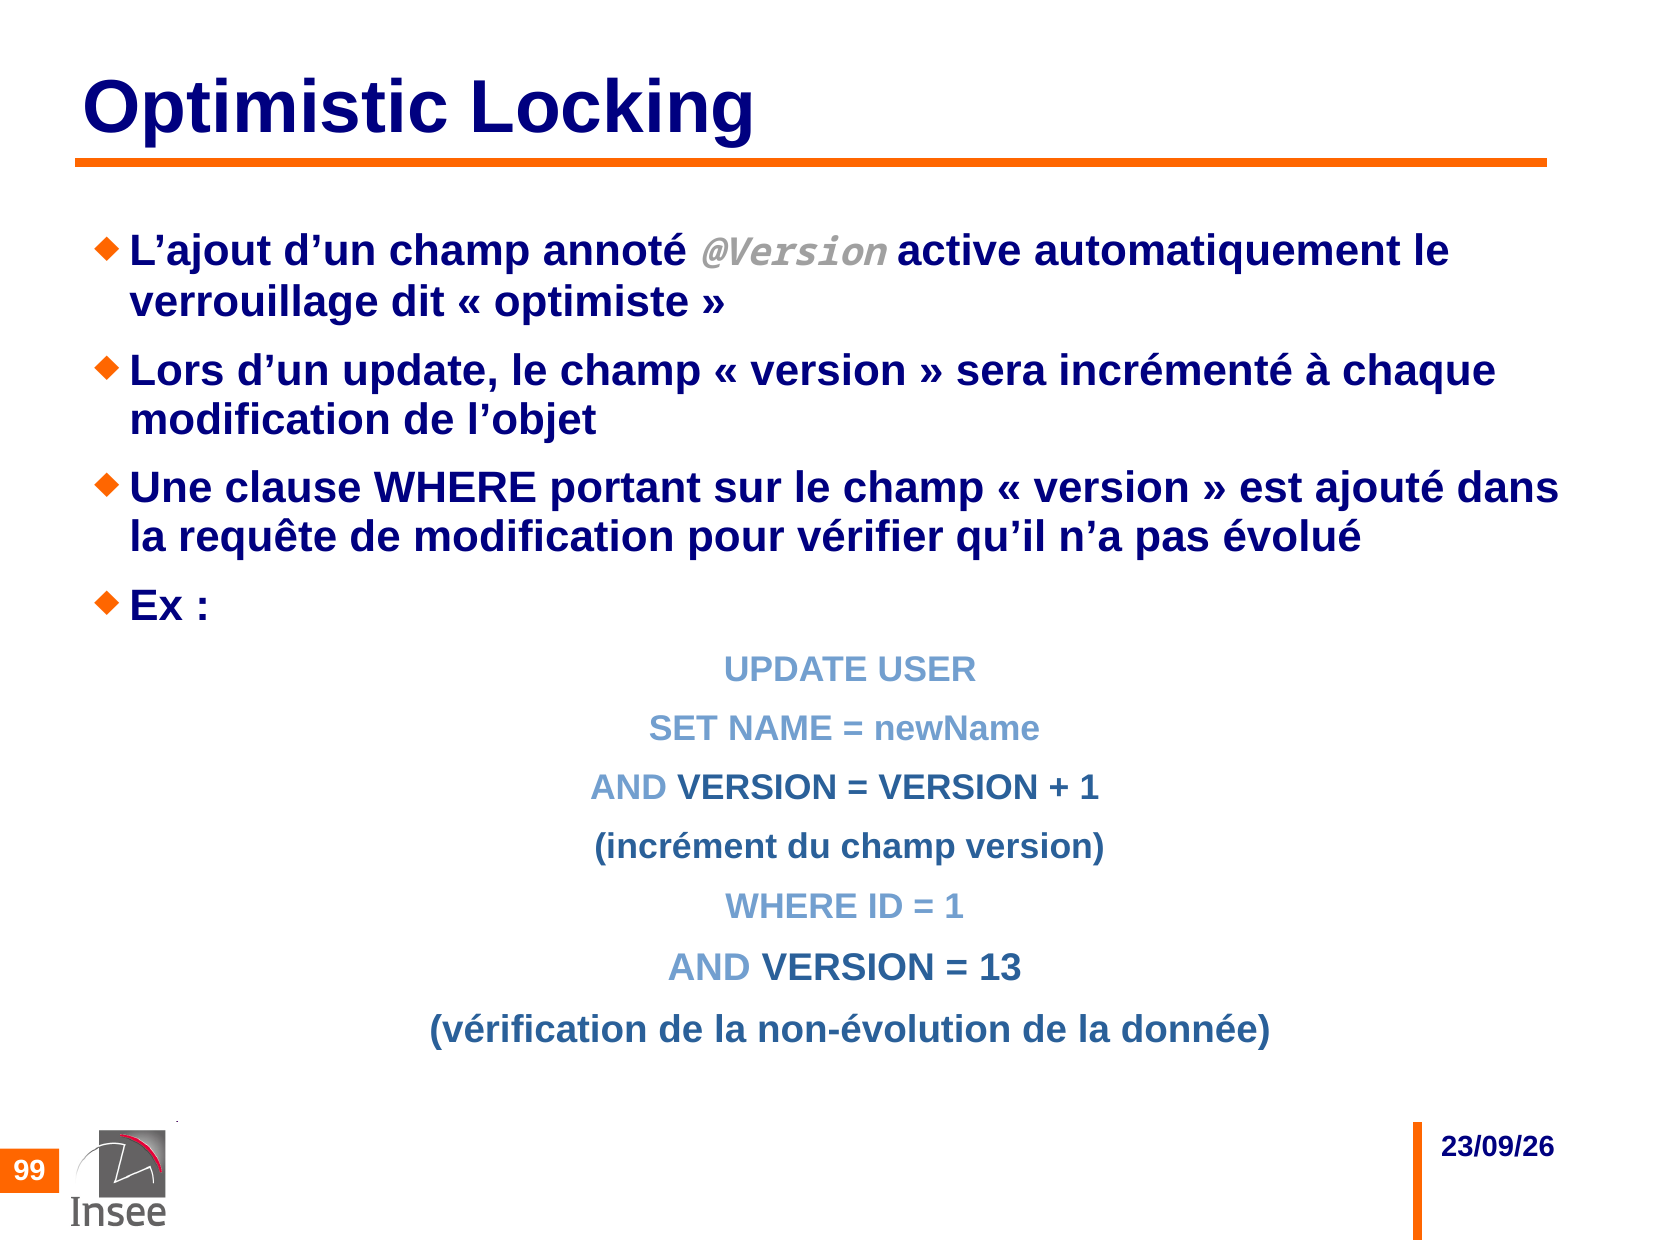

# Optimistic Locking
L’ajout d’un champ annoté @Version active automatiquement le verrouillage dit « optimiste »
Lors d’un update, le champ « version » sera incrémenté à chaque modification de l’objet
Une clause WHERE portant sur le champ « version » est ajouté dans la requête de modification pour vérifier qu’il n’a pas évolué
Ex :
UPDATE USER
SET NAME = newName
AND VERSION = VERSION + 1
(incrément du champ version)
WHERE ID = 1
AND VERSION = 13
(vérification de la non-évolution de la donnée)
99